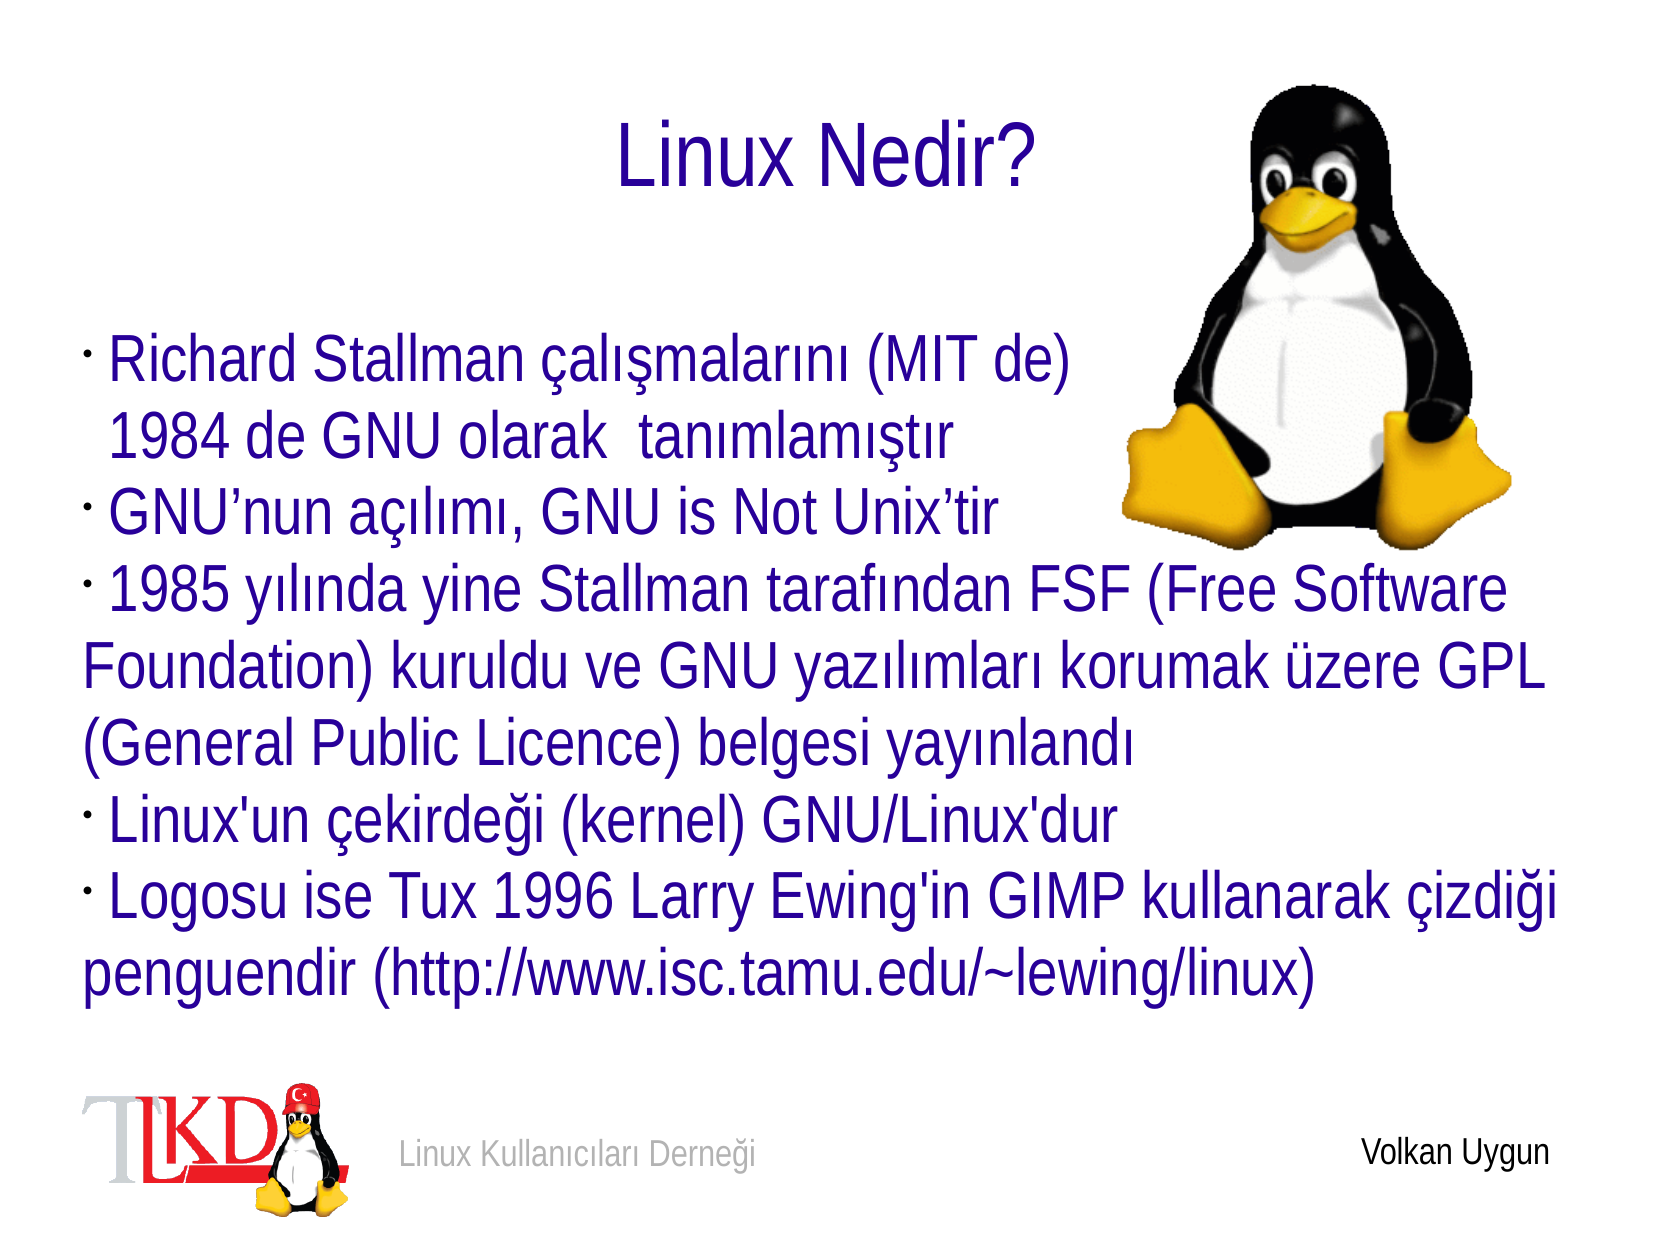

# Linux Nedir?
 Richard Stallman çalışmalarını (MIT de)
 1984 de GNU olarak tanımlamıştır
 GNU’nun açılımı, GNU is Not Unix’tir
 1985 yılında yine Stallman tarafından FSF (Free Software Foundation) kuruldu ve GNU yazılımları korumak üzere GPL (General Public Licence) belgesi yayınlandı
 Linux'un çekirdeği (kernel) GNU/Linux'dur
 Logosu ise Tux 1996 Larry Ewing'in GIMP kullanarak çizdiği penguendir (http://www.isc.tamu.edu/~lewing/linux)
Volkan Uygun
Linux Kullanıcıları Derneği